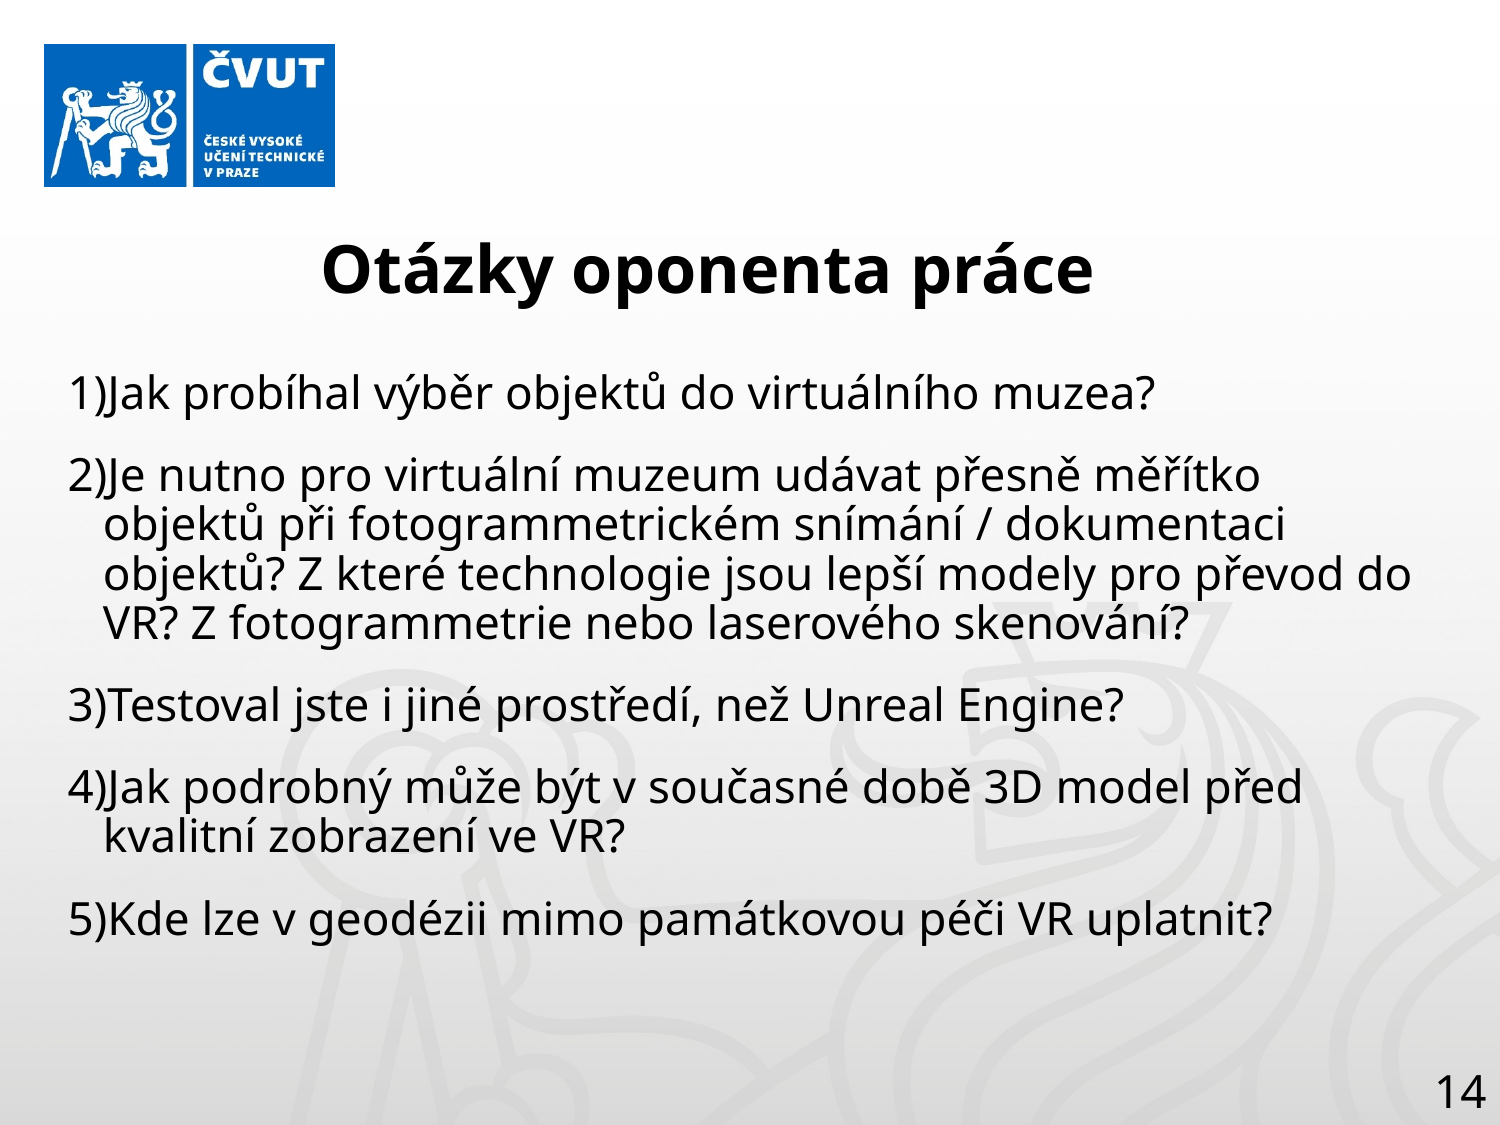

# Otázky oponenta práce
Jak probíhal výběr objektů do virtuálního muzea?
Je nutno pro virtuální muzeum udávat přesně měřítko objektů při fotogrammetrickém snímání / dokumentaci objektů? Z které technologie jsou lepší modely pro převod do VR? Z fotogrammetrie nebo laserového skenování?
Testoval jste i jiné prostředí, než Unreal Engine?
Jak podrobný může být v současné době 3D model před kvalitní zobrazení ve VR?
Kde lze v geodézii mimo památkovou péči VR uplatnit?
14